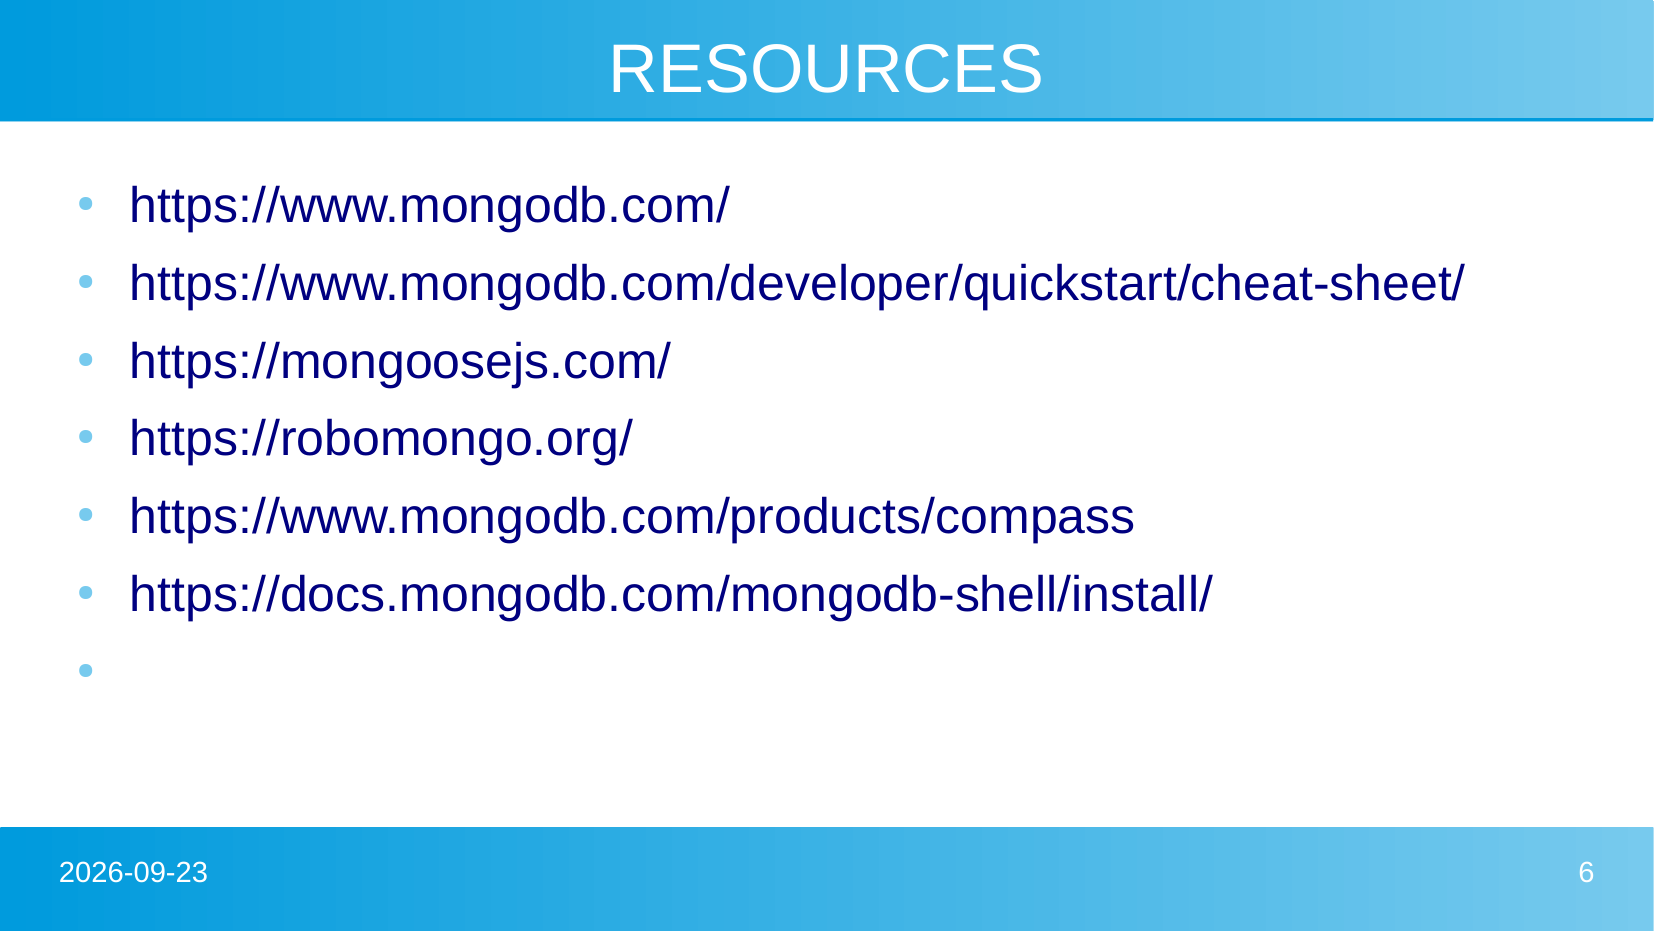

# RESOURCES
https://www.mongodb.com/
https://www.mongodb.com/developer/quickstart/cheat-sheet/
https://mongoosejs.com/
https://robomongo.org/
https://www.mongodb.com/products/compass
https://docs.mongodb.com/mongodb-shell/install/
6